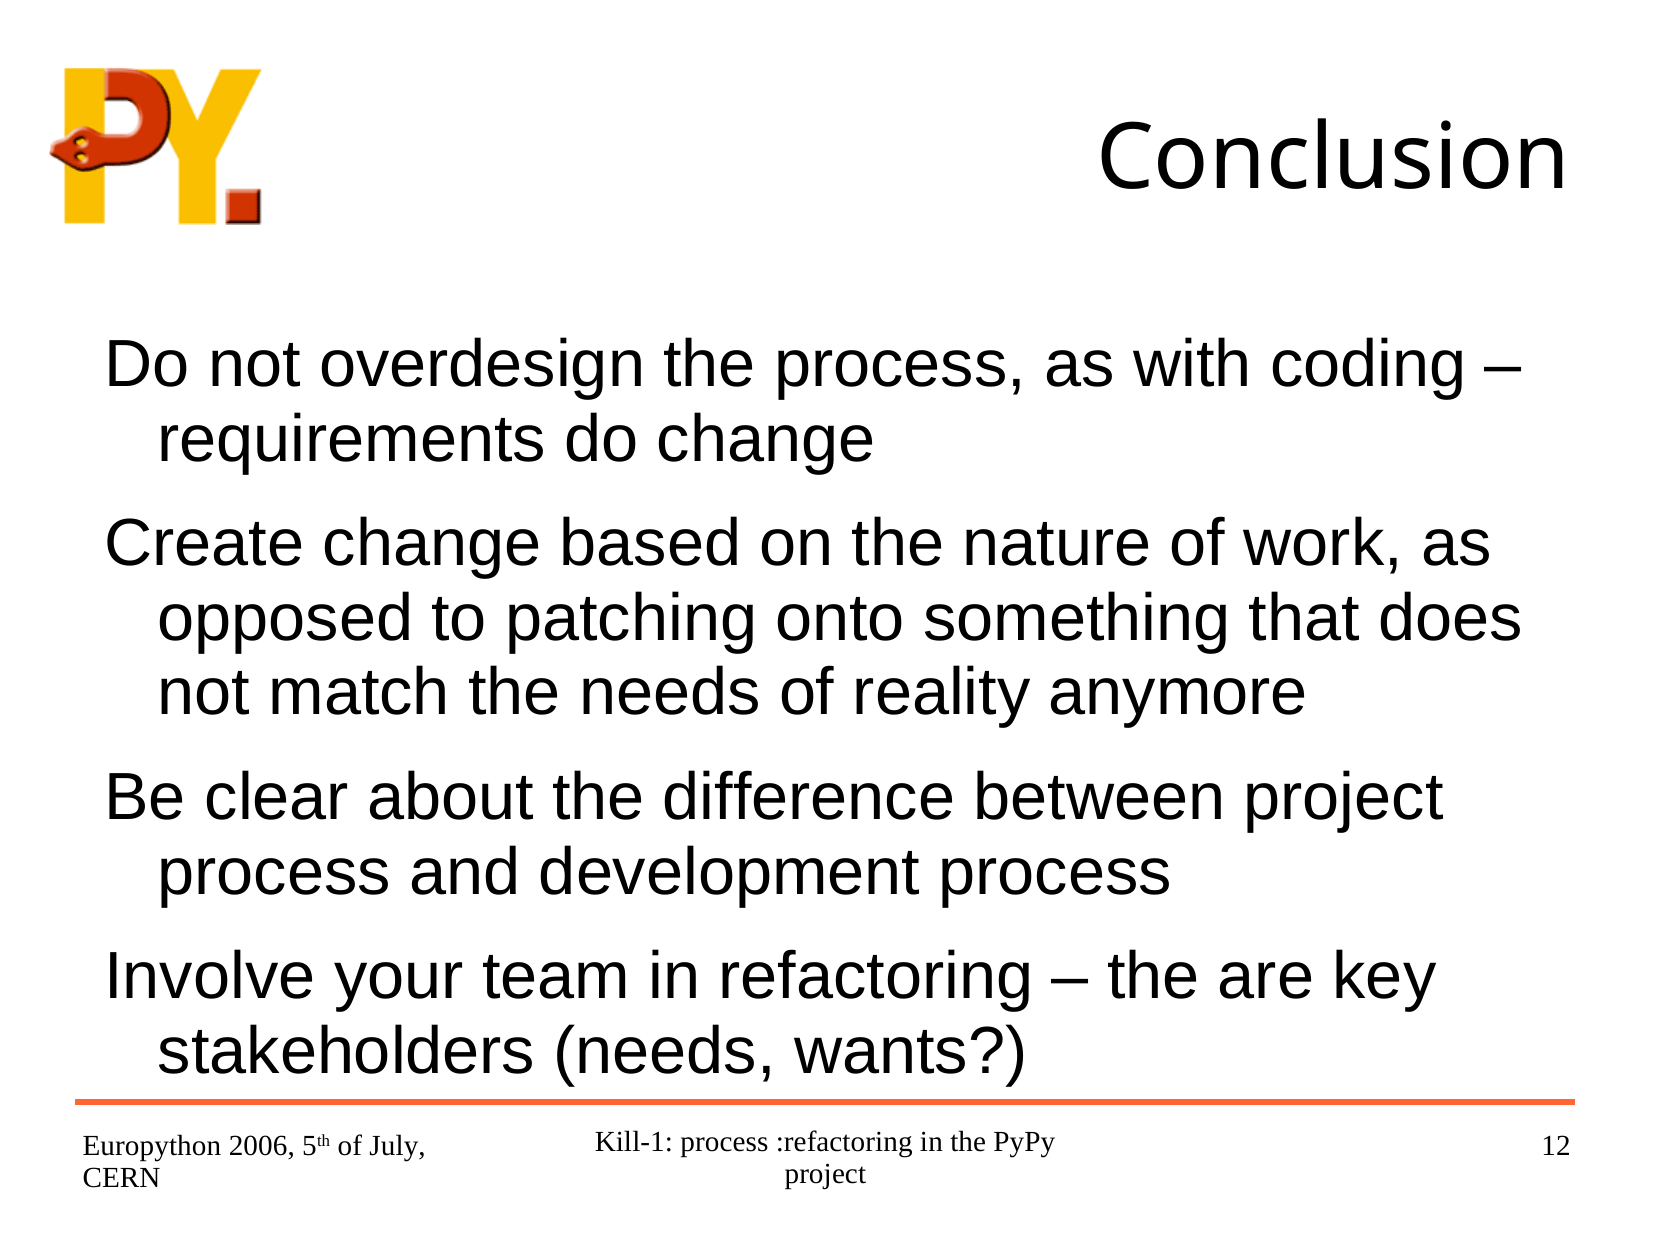

# Conclusion
Do not overdesign the process, as with coding – requirements do change
Create change based on the nature of work, as opposed to patching onto something that does not match the needs of reality anymore
Be clear about the difference between project process and development process
Involve your team in refactoring – the are key stakeholders (needs, wants?)
PyPy: A Case Study of a F/OSS Community
Brussels, 2005-12-08
12